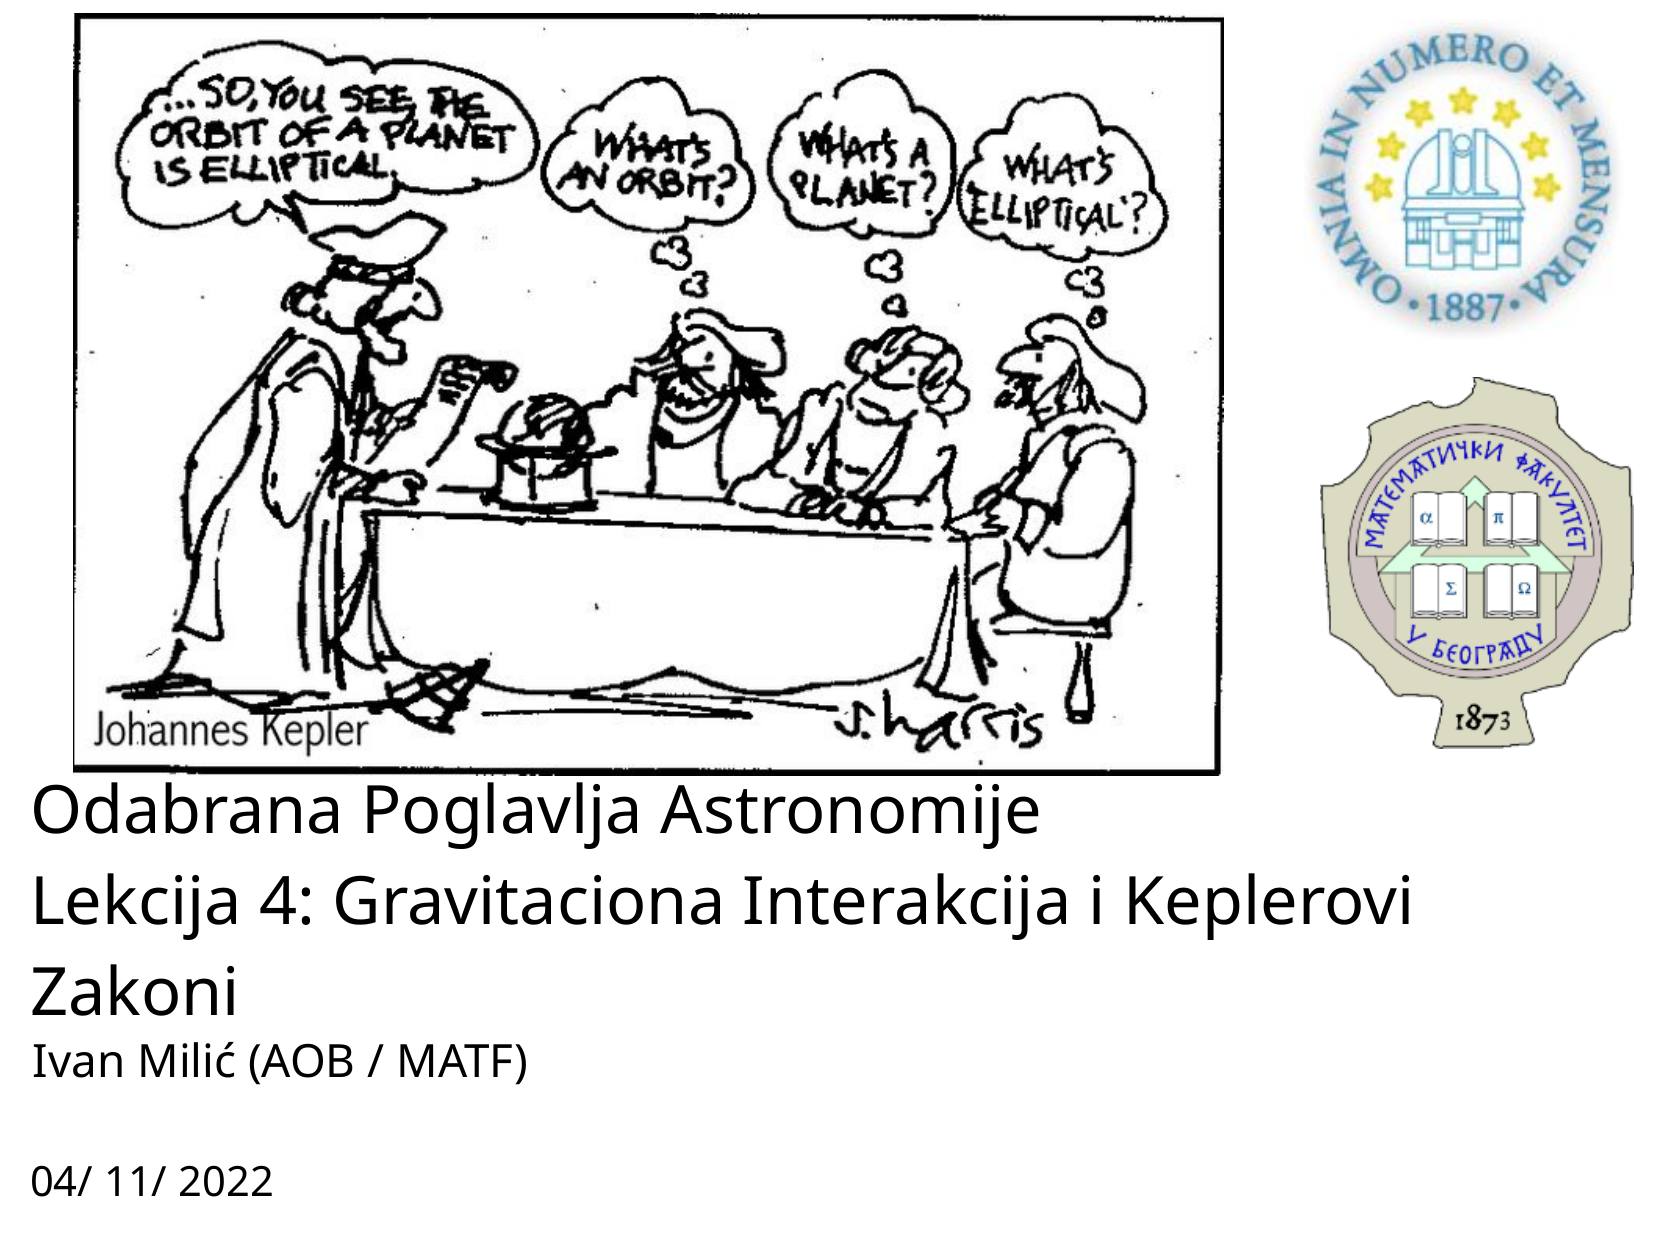

Odabrana Poglavlja Astronomije
Lekcija 4: Gravitaciona Interakcija i Keplerovi Zakoni
Ivan Milić (AOB / MATF)
# 04/ 11/ 2022